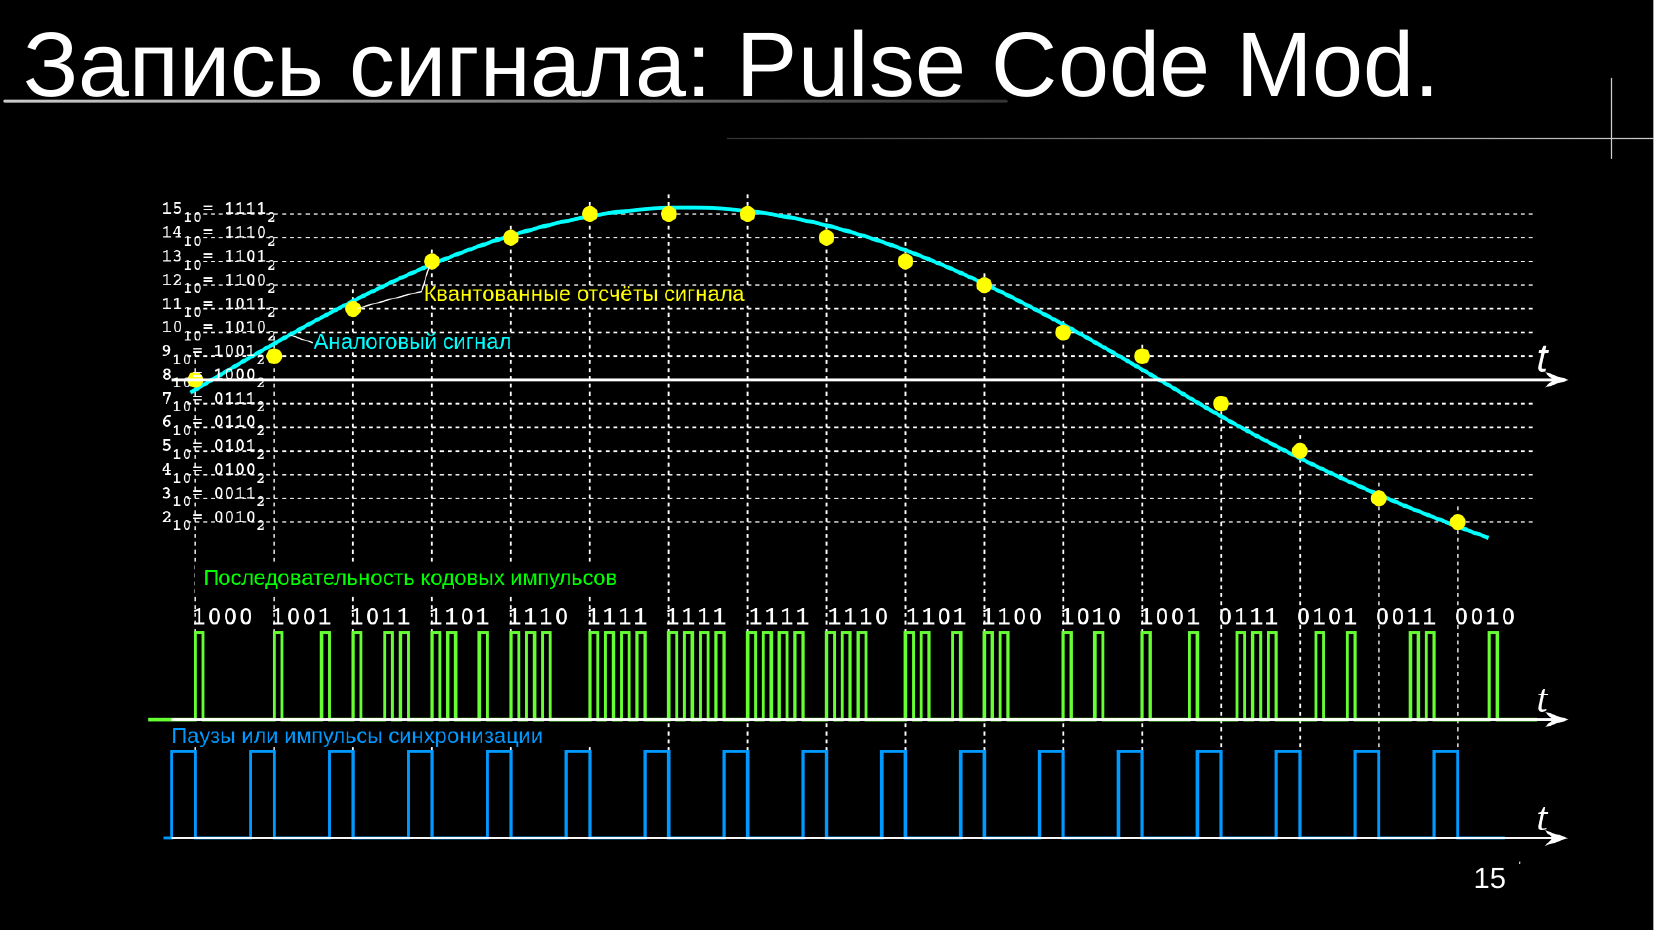

# Запись сигнала: Pulse Code Mod.
15